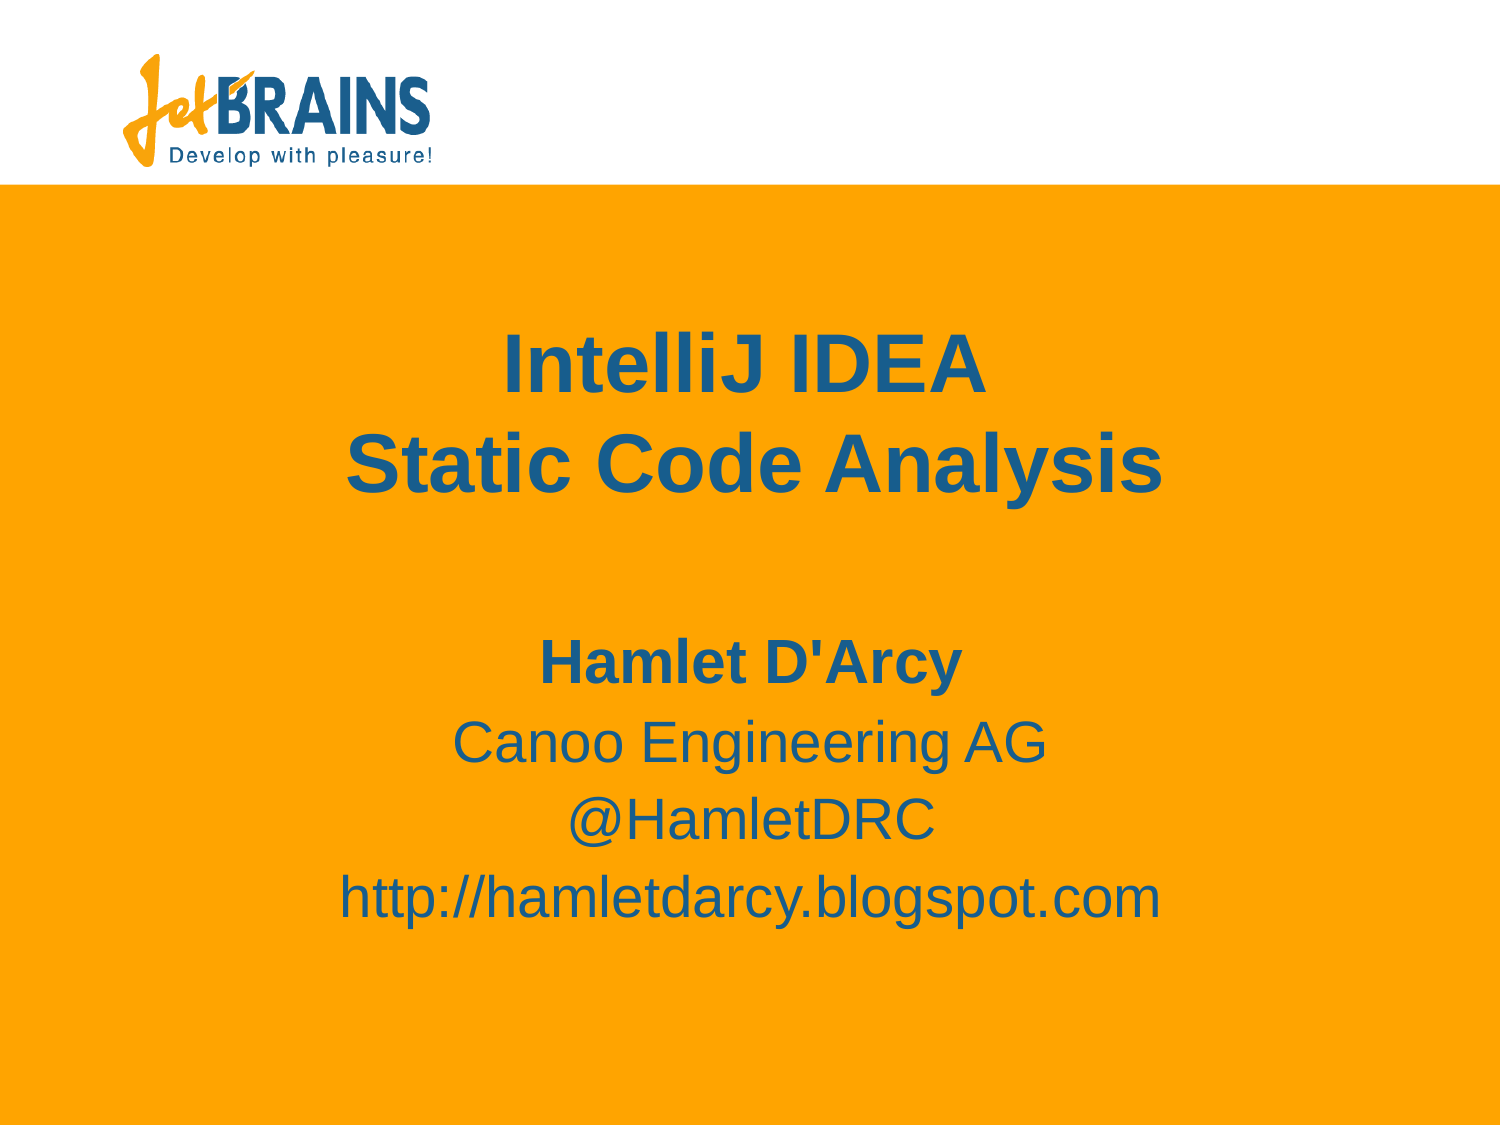

# IntelliJ IDEA Static Code Analysis
Hamlet D'Arcy
Canoo Engineering AG
@HamletDRC
http://hamletdarcy.blogspot.com